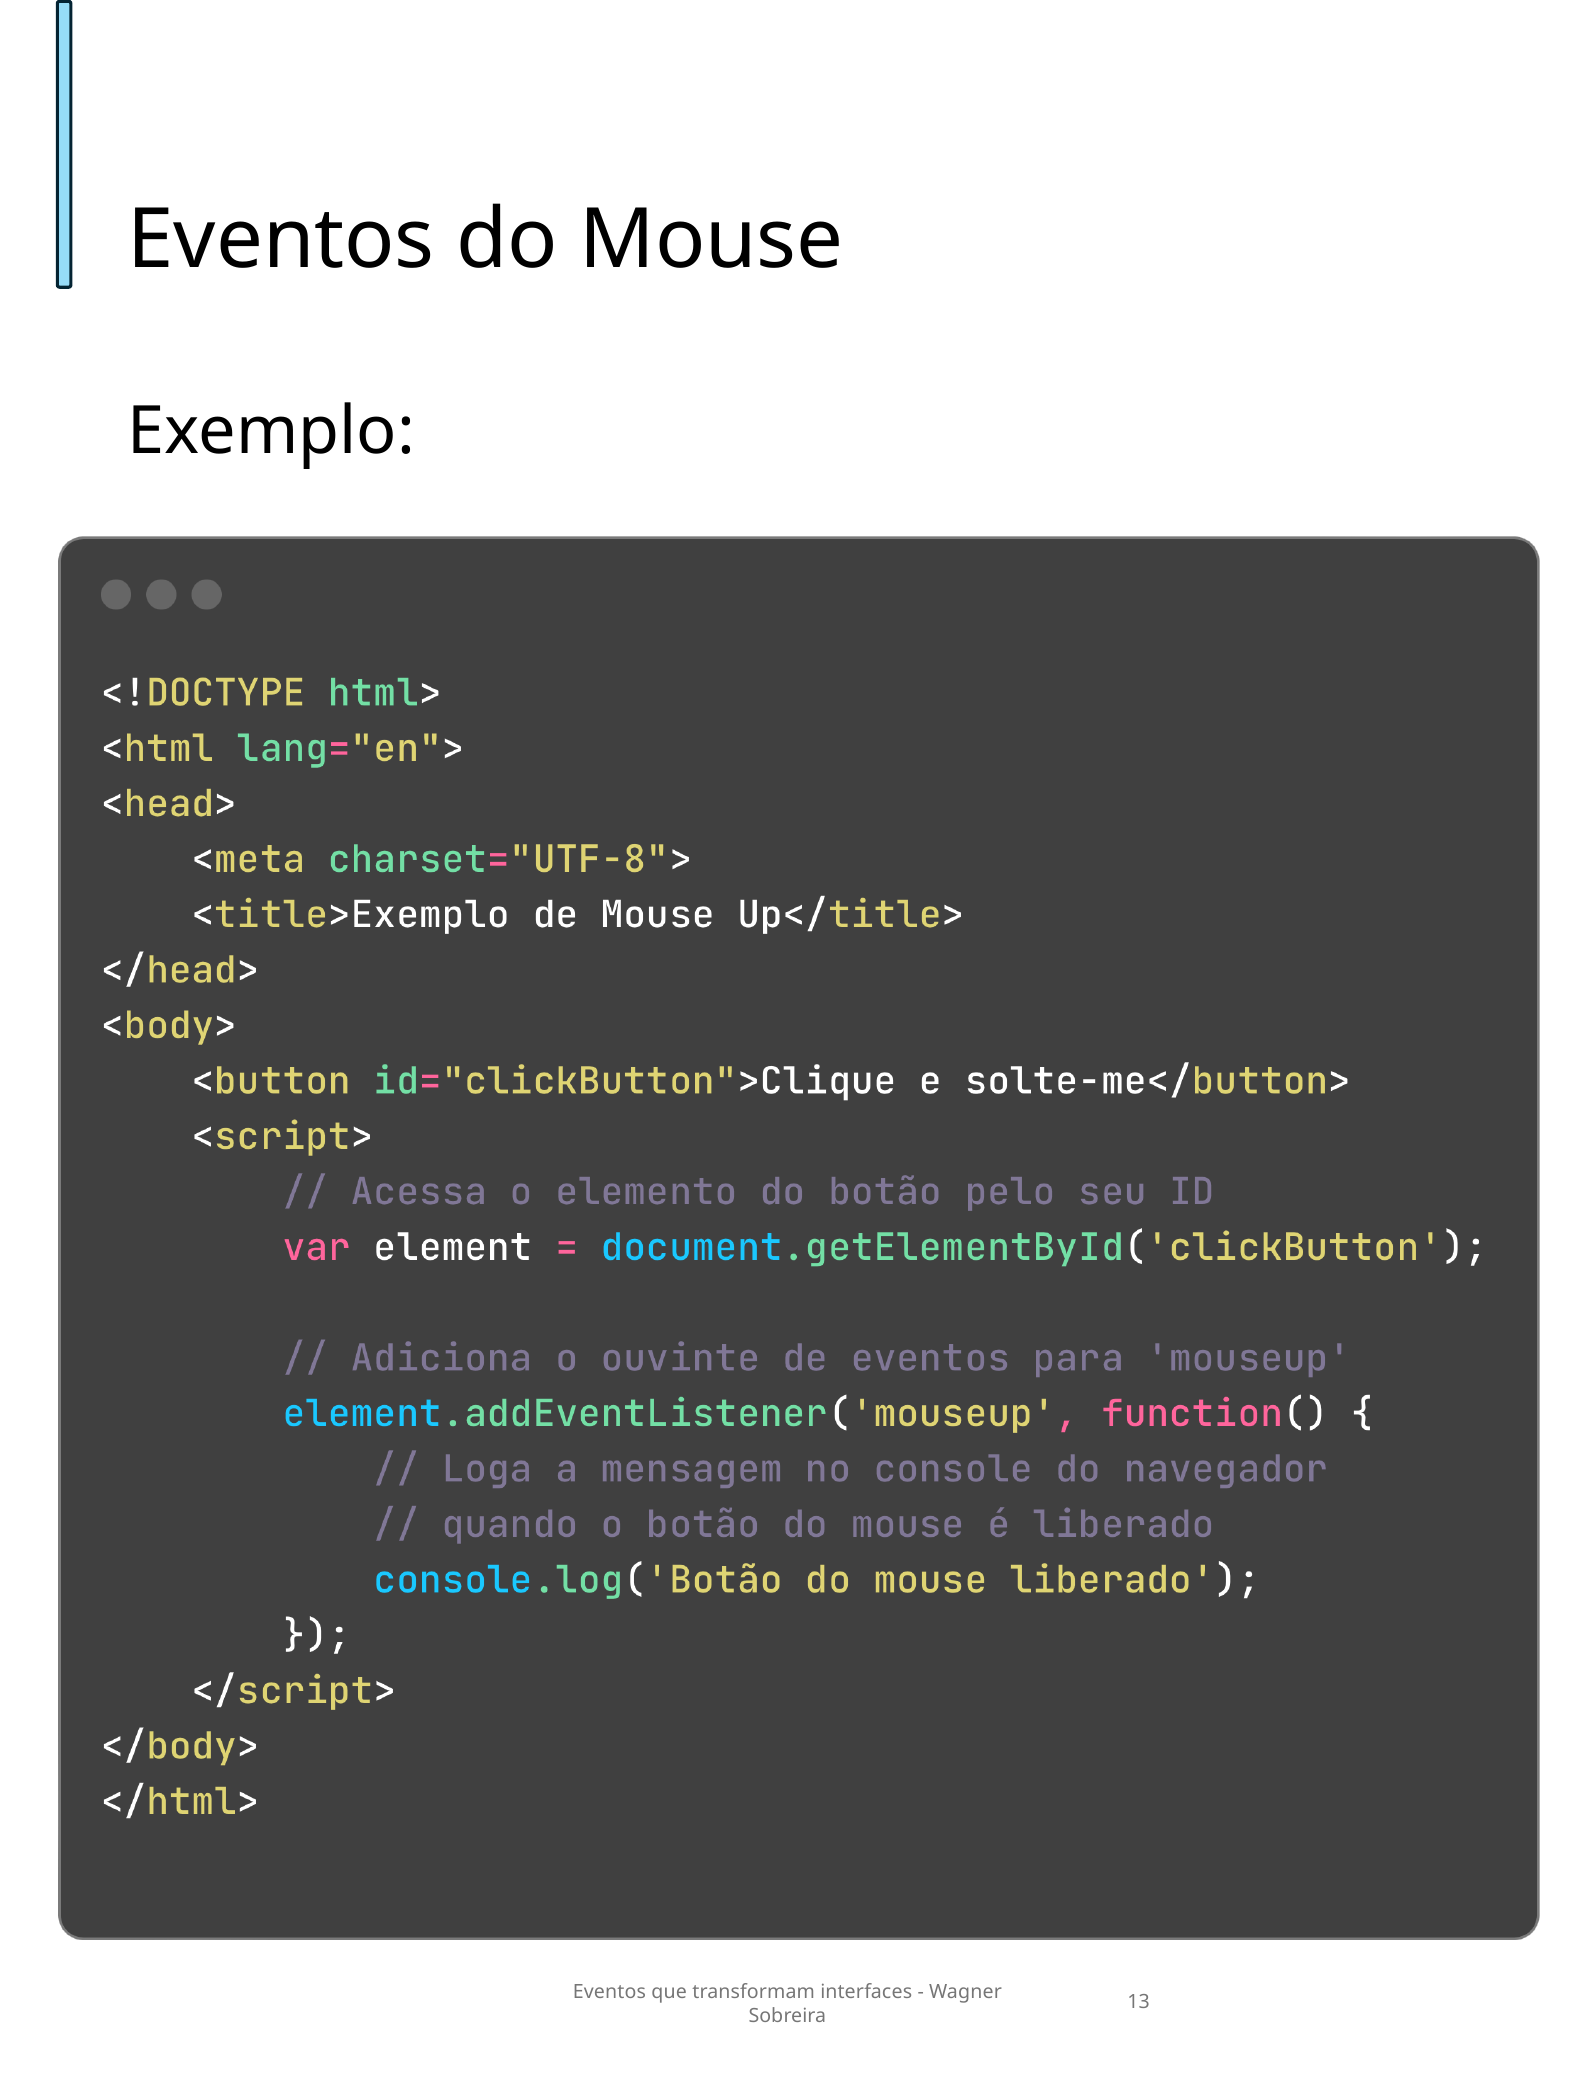

Eventos do Mouse
Exemplo:
Eventos que transformam interfaces - Wagner Sobreira